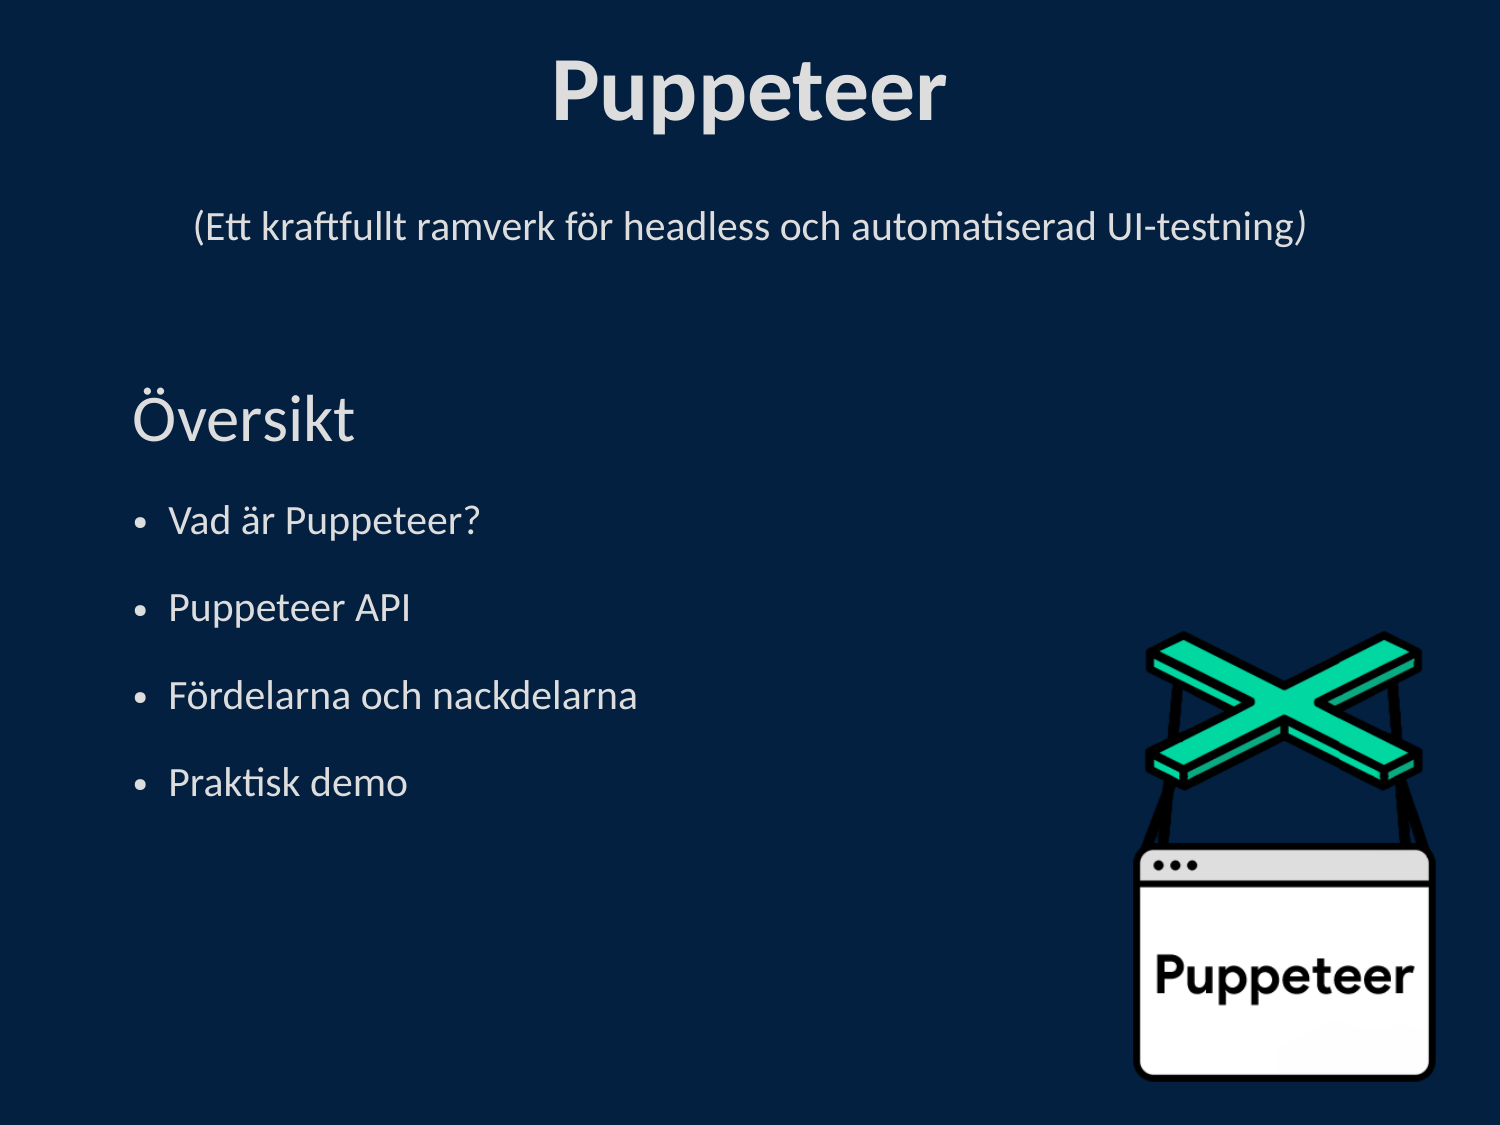

# Puppeteer (Ett kraftfullt ramverk för headless och automatiserad UI-testning)
Översikt
Vad är Puppeteer?
Puppeteer API
Fördelarna och nackdelarna
Praktisk demo